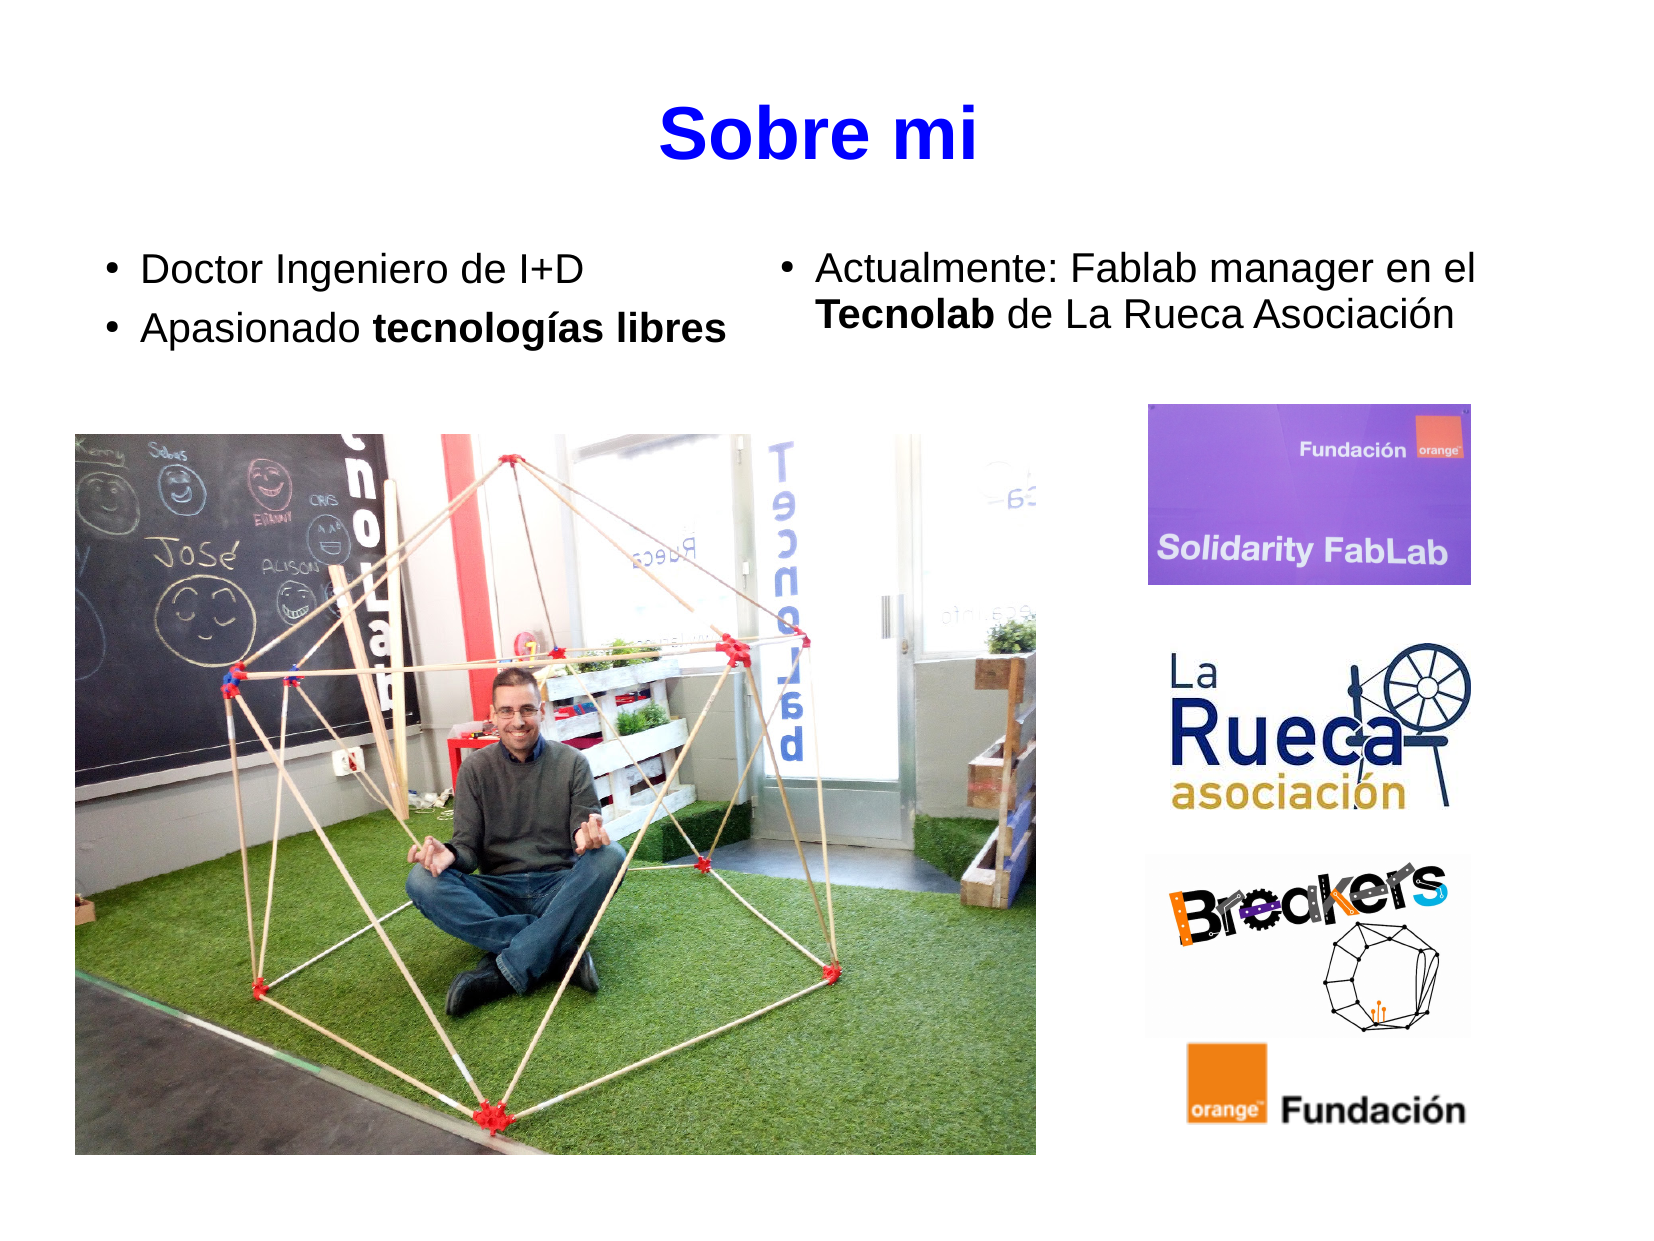

# Sobre mi
Actualmente: Fablab manager en el Tecnolab de La Rueca Asociación
Doctor Ingeniero de I+D
Apasionado tecnologías libres